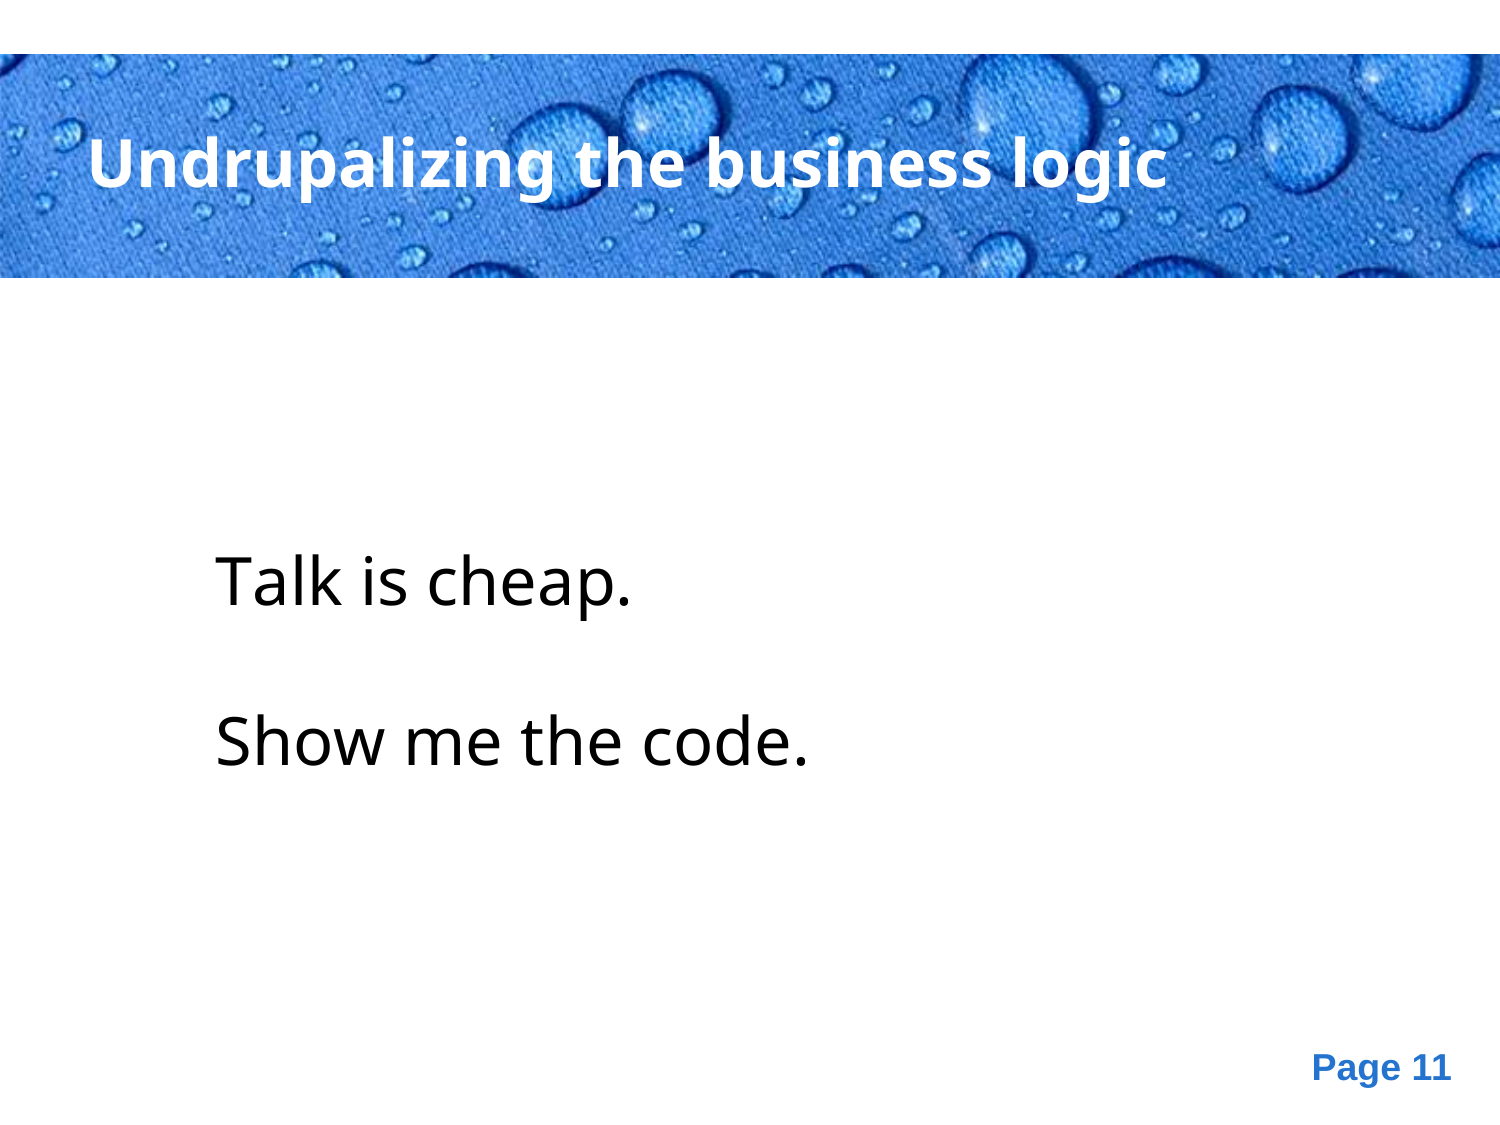

Undrupalizing the business logic
Talk is cheap.
Show me the code.